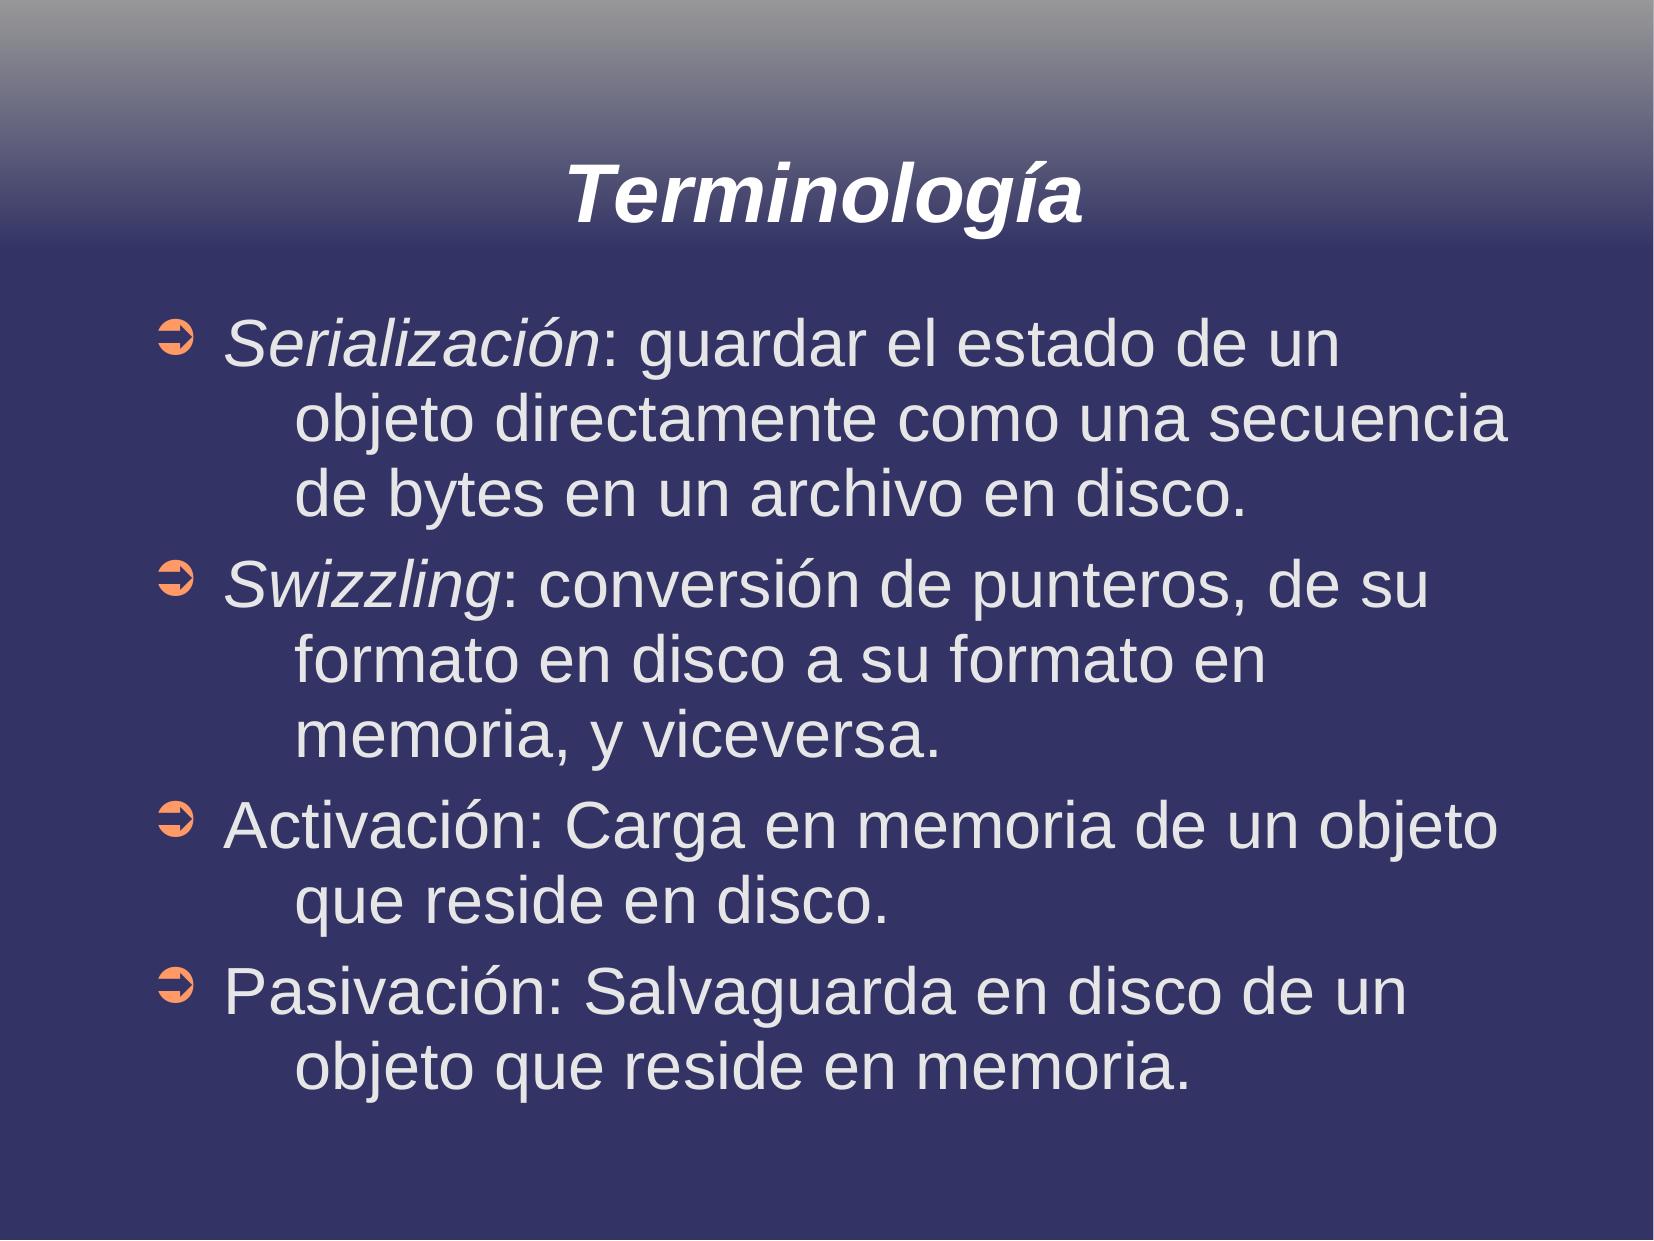

# Terminología
Serialización: guardar el estado de un objeto directamente como una secuencia de bytes en un archivo en disco.
Swizzling: conversión de punteros, de su formato en disco a su formato en memoria, y viceversa.
Activación: Carga en memoria de un objeto que reside en disco.
Pasivación: Salvaguarda en disco de un objeto que reside en memoria.